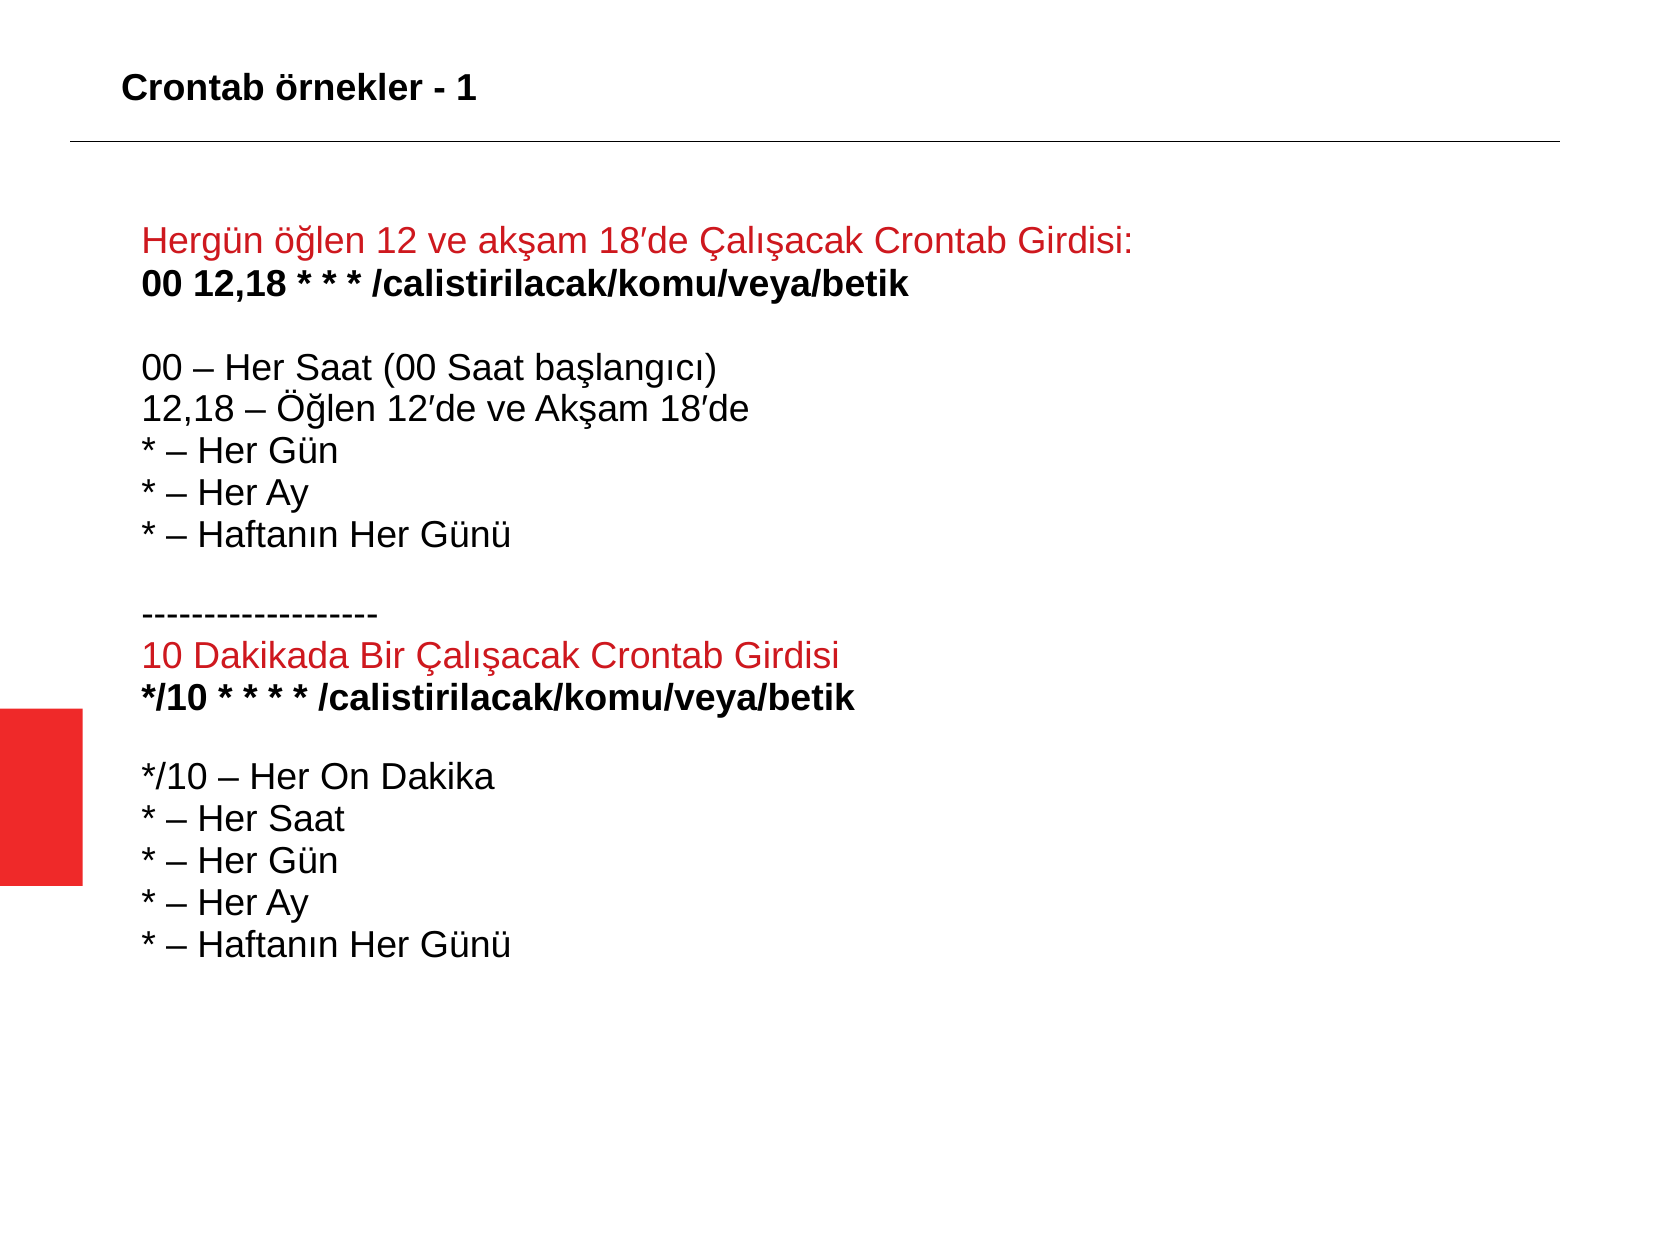

Crontab örnekler - 1
Hergün öğlen 12 ve akşam 18′de Çalışacak Crontab Girdisi:
00 12,18 * * * /calistirilacak/komu/veya/betik
00 – Her Saat (00 Saat başlangıcı)
12,18 – Öğlen 12′de ve Akşam 18′de
* – Her Gün
* – Her Ay
* – Haftanın Her Günü
-------------------
10 Dakikada Bir Çalışacak Crontab Girdisi
*/10 * * * * /calistirilacak/komu/veya/betik
*/10 – Her On Dakika
* – Her Saat
* – Her Gün
* – Her Ay
* – Haftanın Her Günü